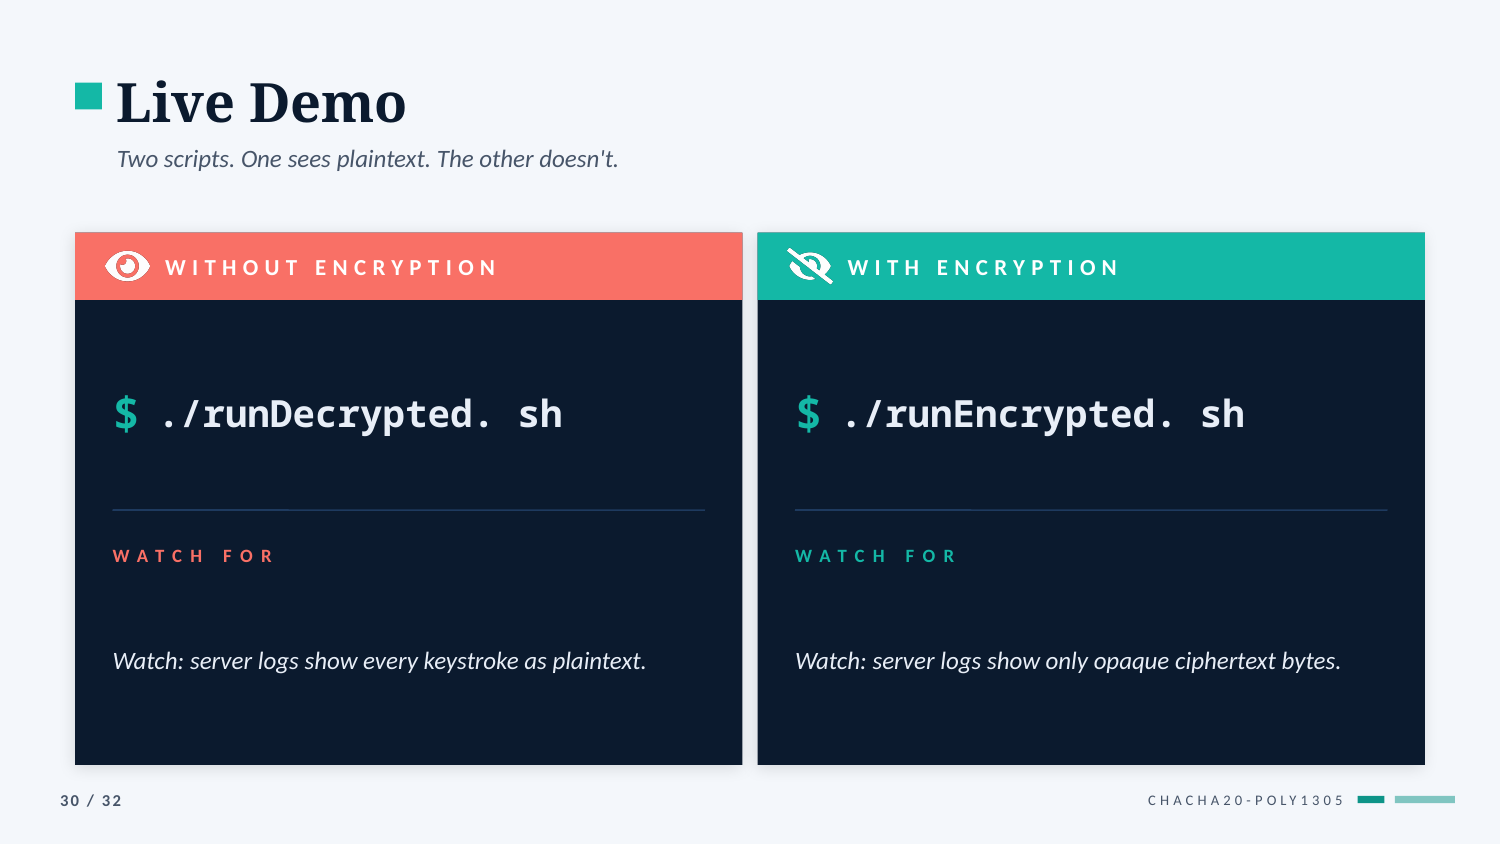

Live Demo
Two scripts. One sees plaintext. The other doesn't.
WITHOUT ENCRYPTION
WITH ENCRYPTION
$
./runDecrypted. sh
$
./runEncrypted. sh
WATCH FOR
WATCH FOR
Watch: server logs show every keystroke as plaintext.
Watch: server logs show only opaque ciphertext bytes.
30 / 32
CHACHA20-POLY1305